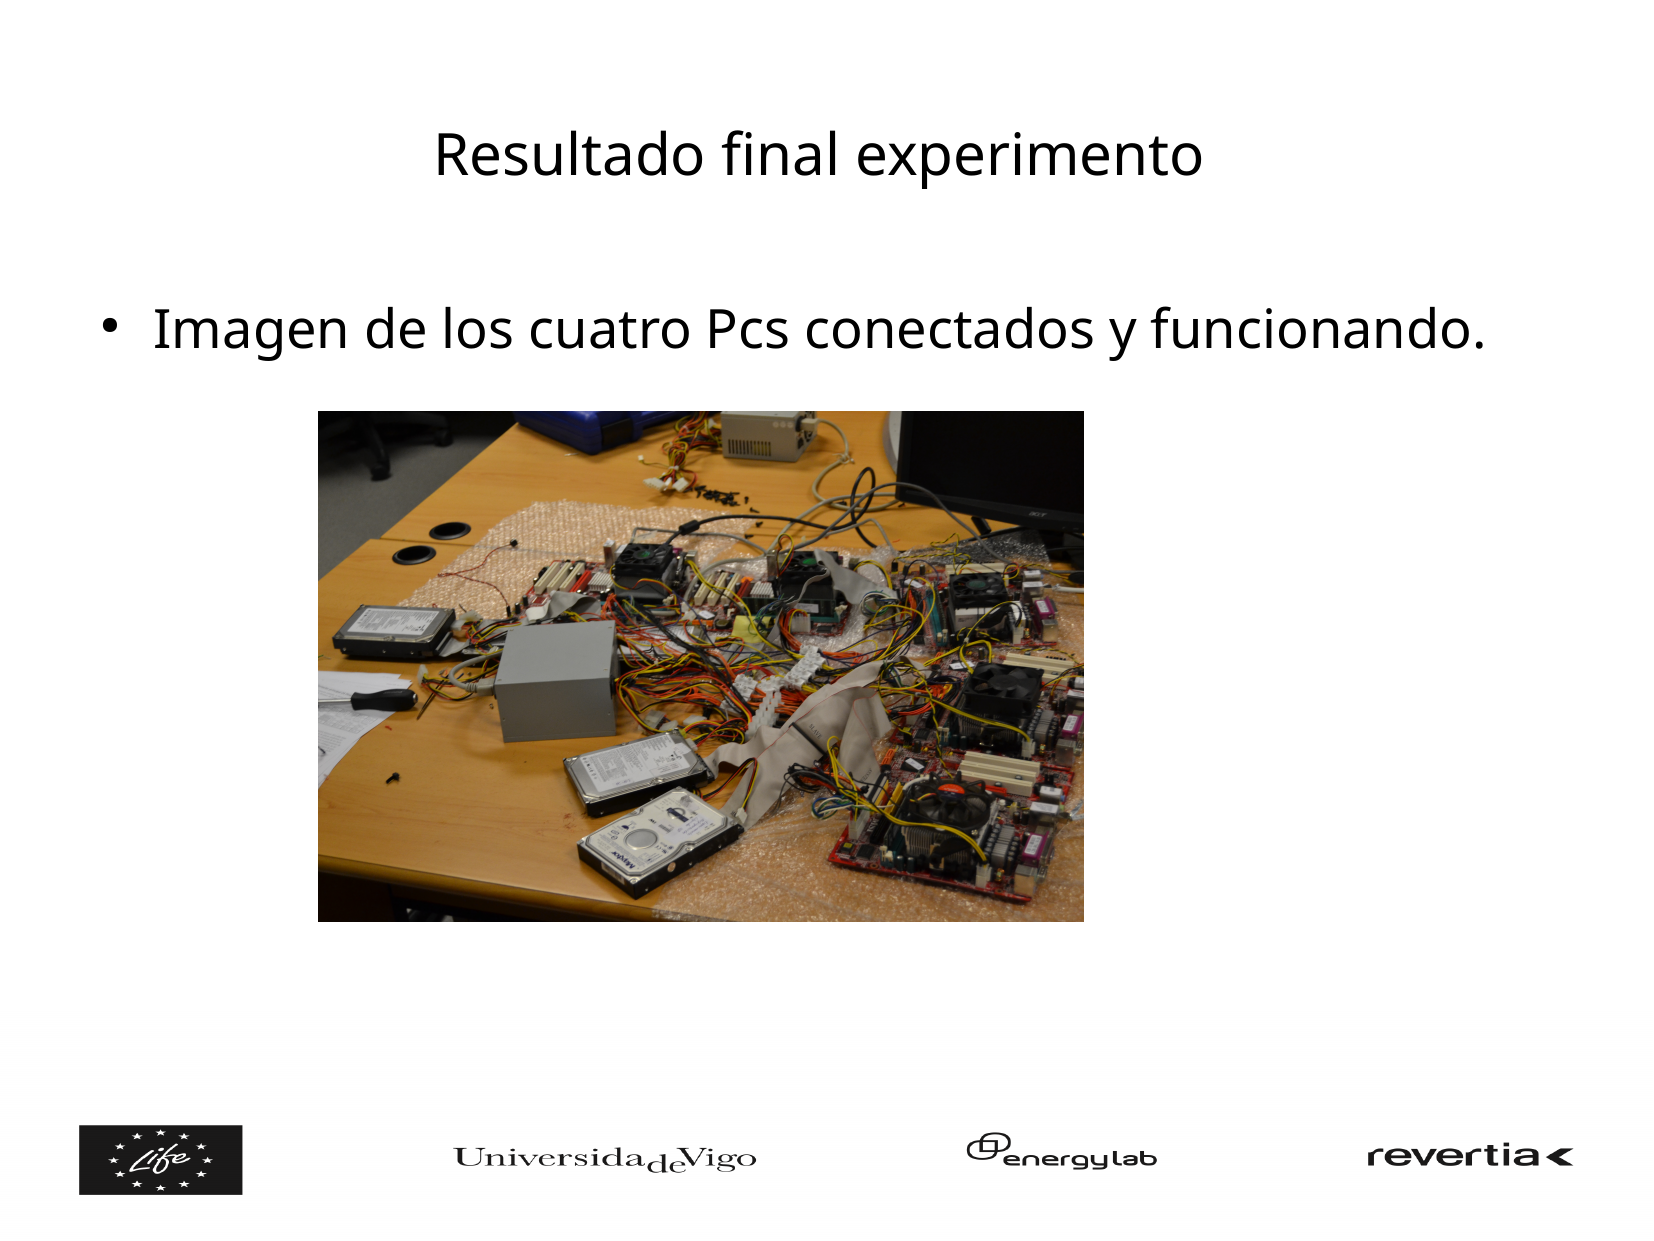

# Resultado final experimento
Imagen de los cuatro Pcs conectados y funcionando.